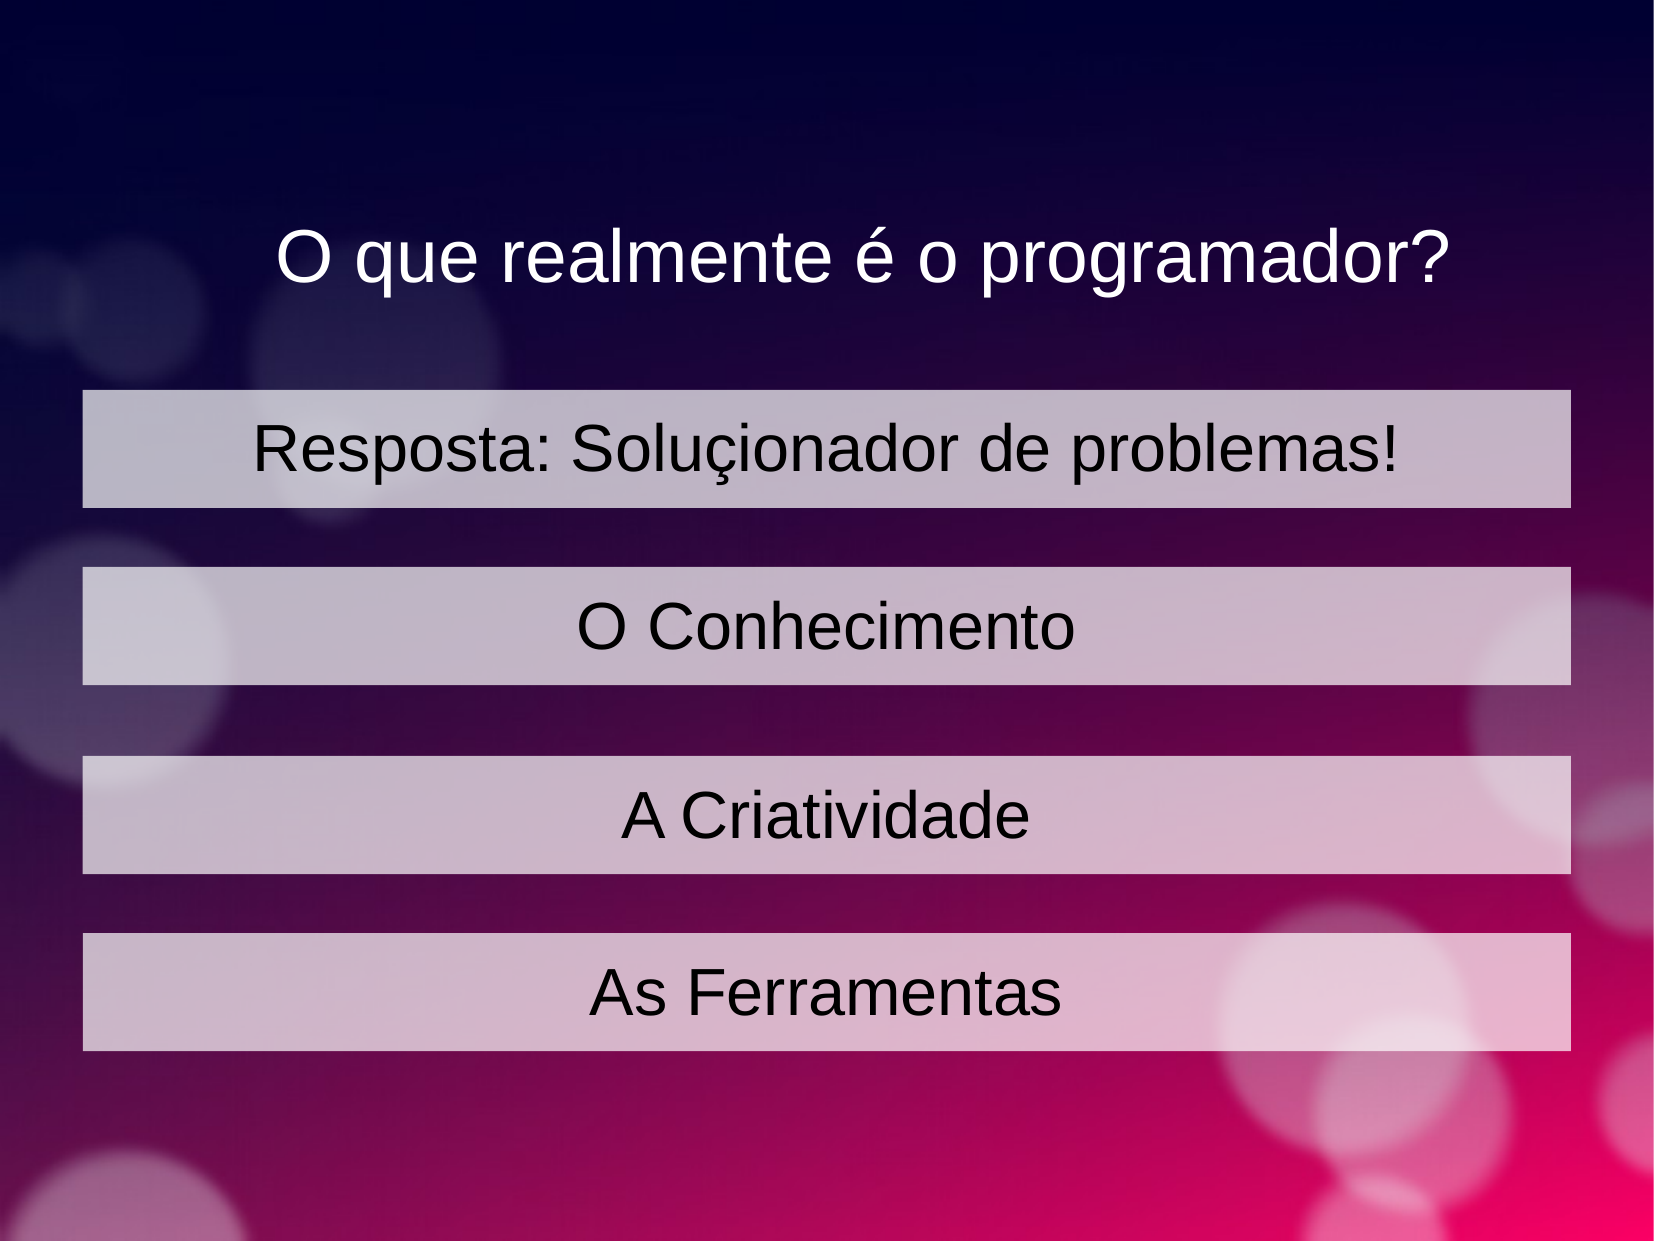

# O que realmente é o programador?
Resposta: Soluçionador de problemas!
O Conhecimento
A Criatividade
As Ferramentas